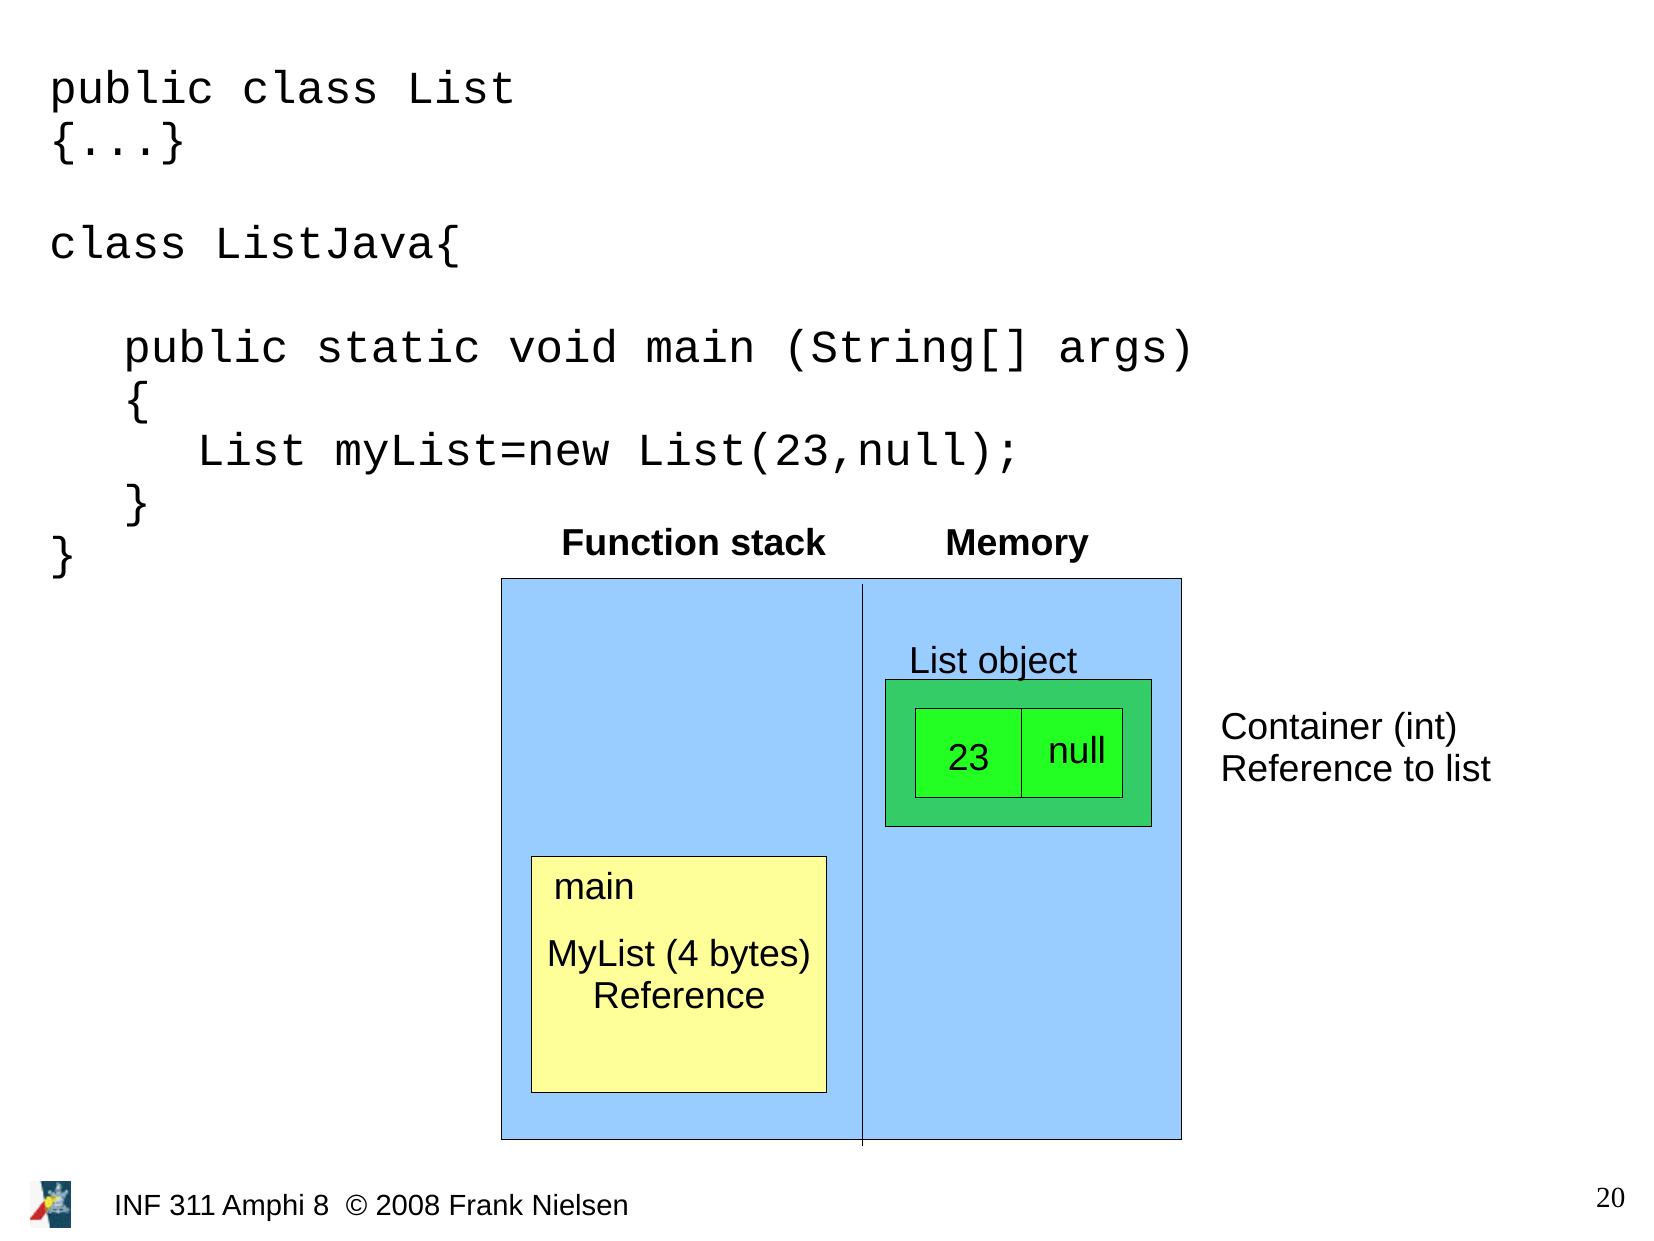

public class List
{...}
class ListJava{
	public static void main (String[] args)
	{
		List myList=new List(23,null);
	}
}
Memory
Function stack
List object
Container (int)
Reference to list
null
23
MyList (4 bytes)
Reference
main